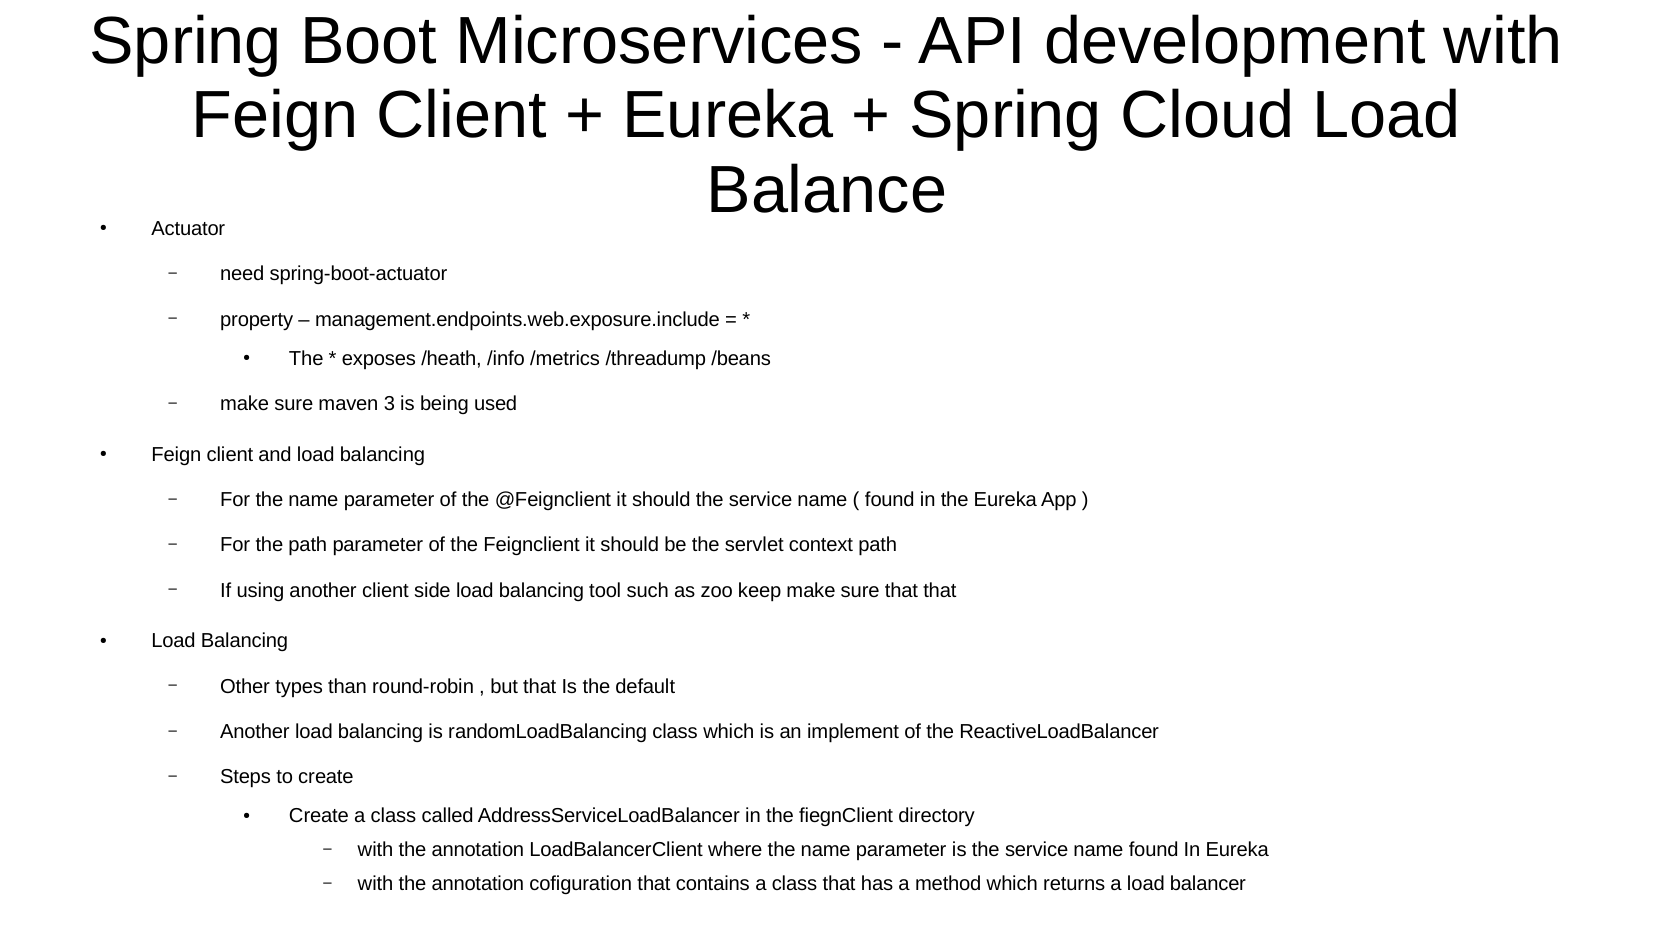

# Spring Boot Microservices - API development with Feign Client + Eureka + Spring Cloud Load Balance
Actuator
need spring-boot-actuator
property – management.endpoints.web.exposure.include = *
The * exposes /heath, /info /metrics /threadump /beans
make sure maven 3 is being used
Feign client and load balancing
For the name parameter of the @Feignclient it should the service name ( found in the Eureka App )
For the path parameter of the Feignclient it should be the servlet context path
If using another client side load balancing tool such as zoo keep make sure that that
Load Balancing
Other types than round-robin , but that Is the default
Another load balancing is randomLoadBalancing class which is an implement of the ReactiveLoadBalancer
Steps to create
Create a class called AddressServiceLoadBalancer in the fiegnClient directory
with the annotation LoadBalancerClient where the name parameter is the service name found In Eureka
with the annotation cofiguration that contains a class that has a method which returns a load balancer